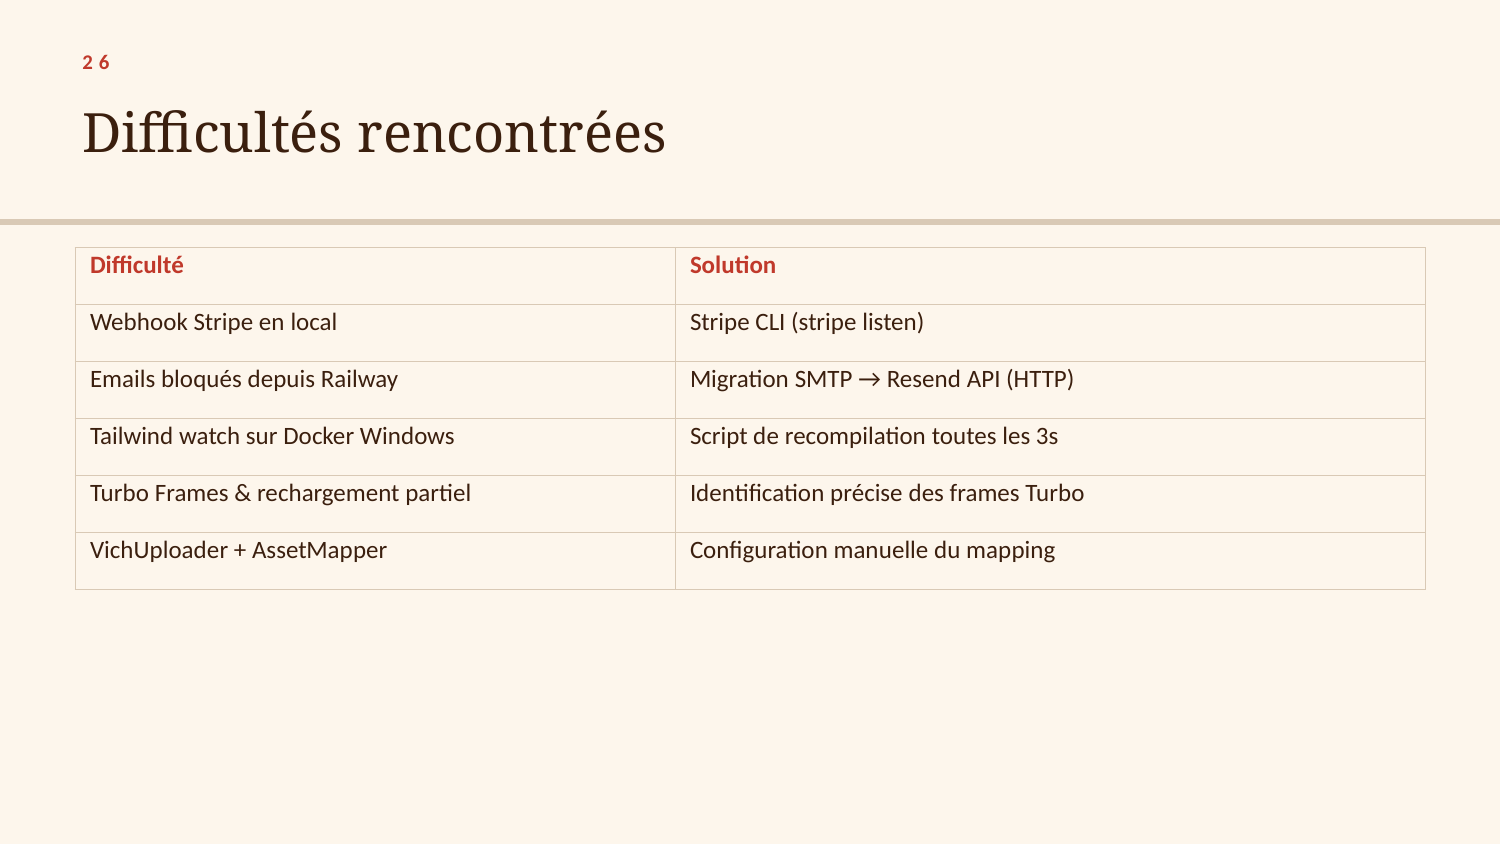

26
Difficultés rencontrées
| Difficulté | Solution |
| --- | --- |
| Webhook Stripe en local | Stripe CLI (stripe listen) |
| Emails bloqués depuis Railway | Migration SMTP → Resend API (HTTP) |
| Tailwind watch sur Docker Windows | Script de recompilation toutes les 3s |
| Turbo Frames & rechargement partiel | Identification précise des frames Turbo |
| VichUploader + AssetMapper | Configuration manuelle du mapping |